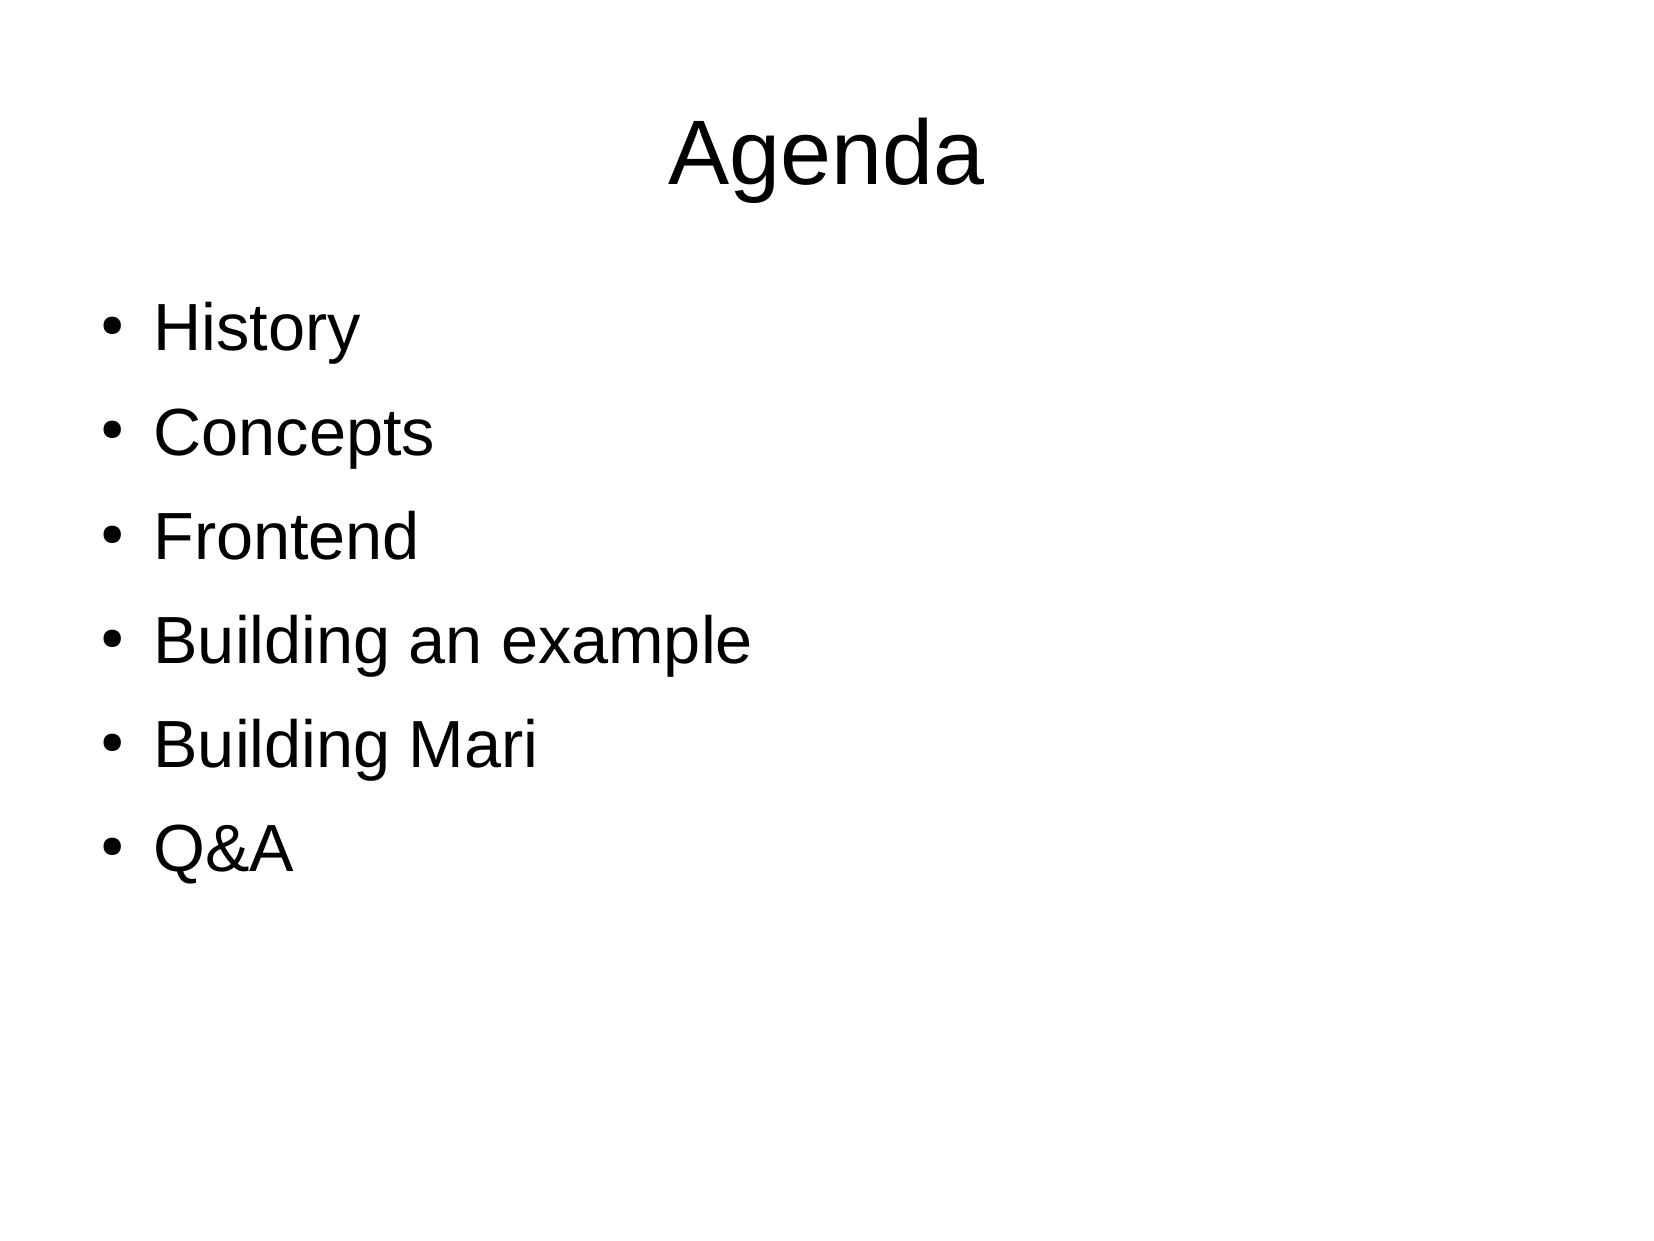

# Agenda
History
Concepts
Frontend
Building an example
Building Mari
Q&A